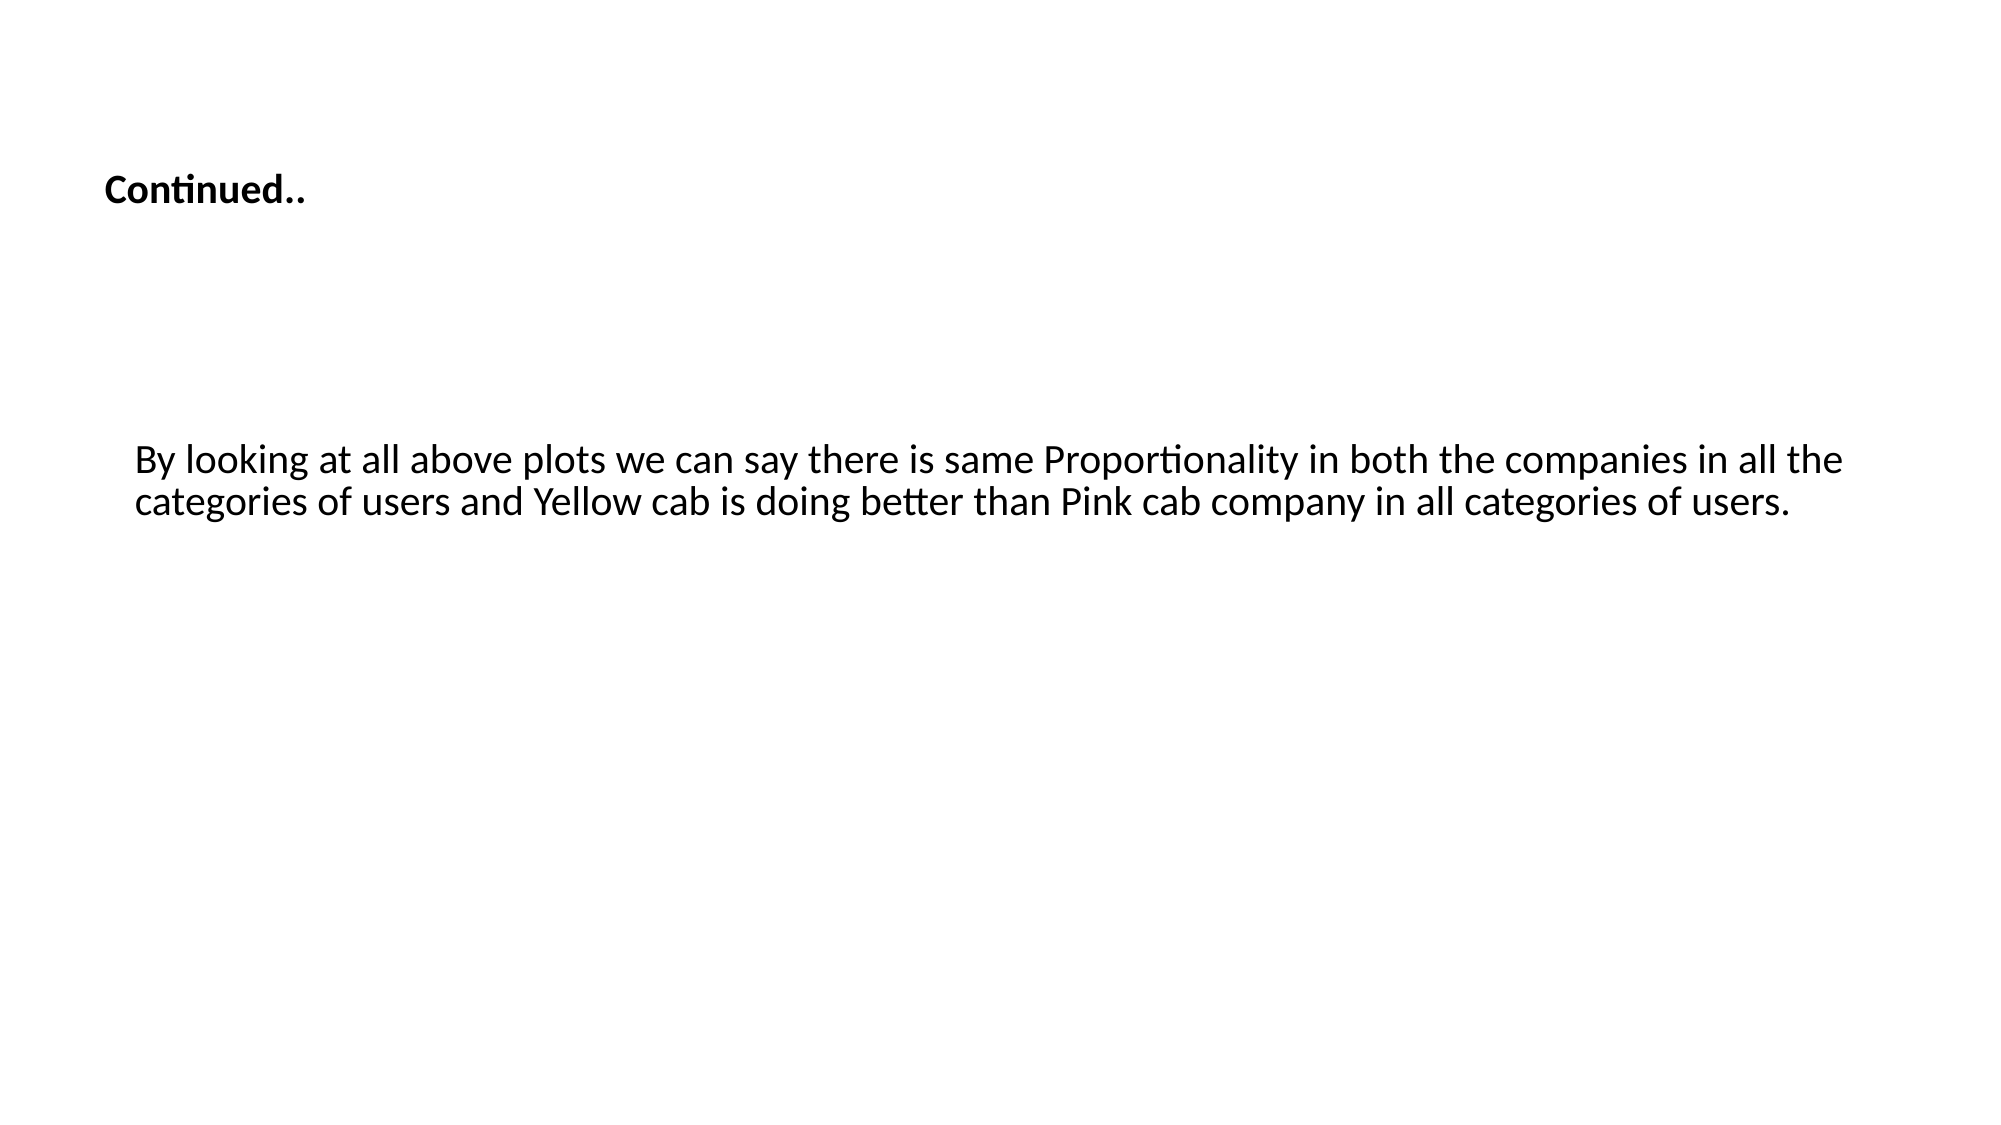

Continued..
By looking at all above plots we can say there is same Proportionality in both the companies in all the
categories of users and Yellow cab is doing better than Pink cab company in all categories of users.